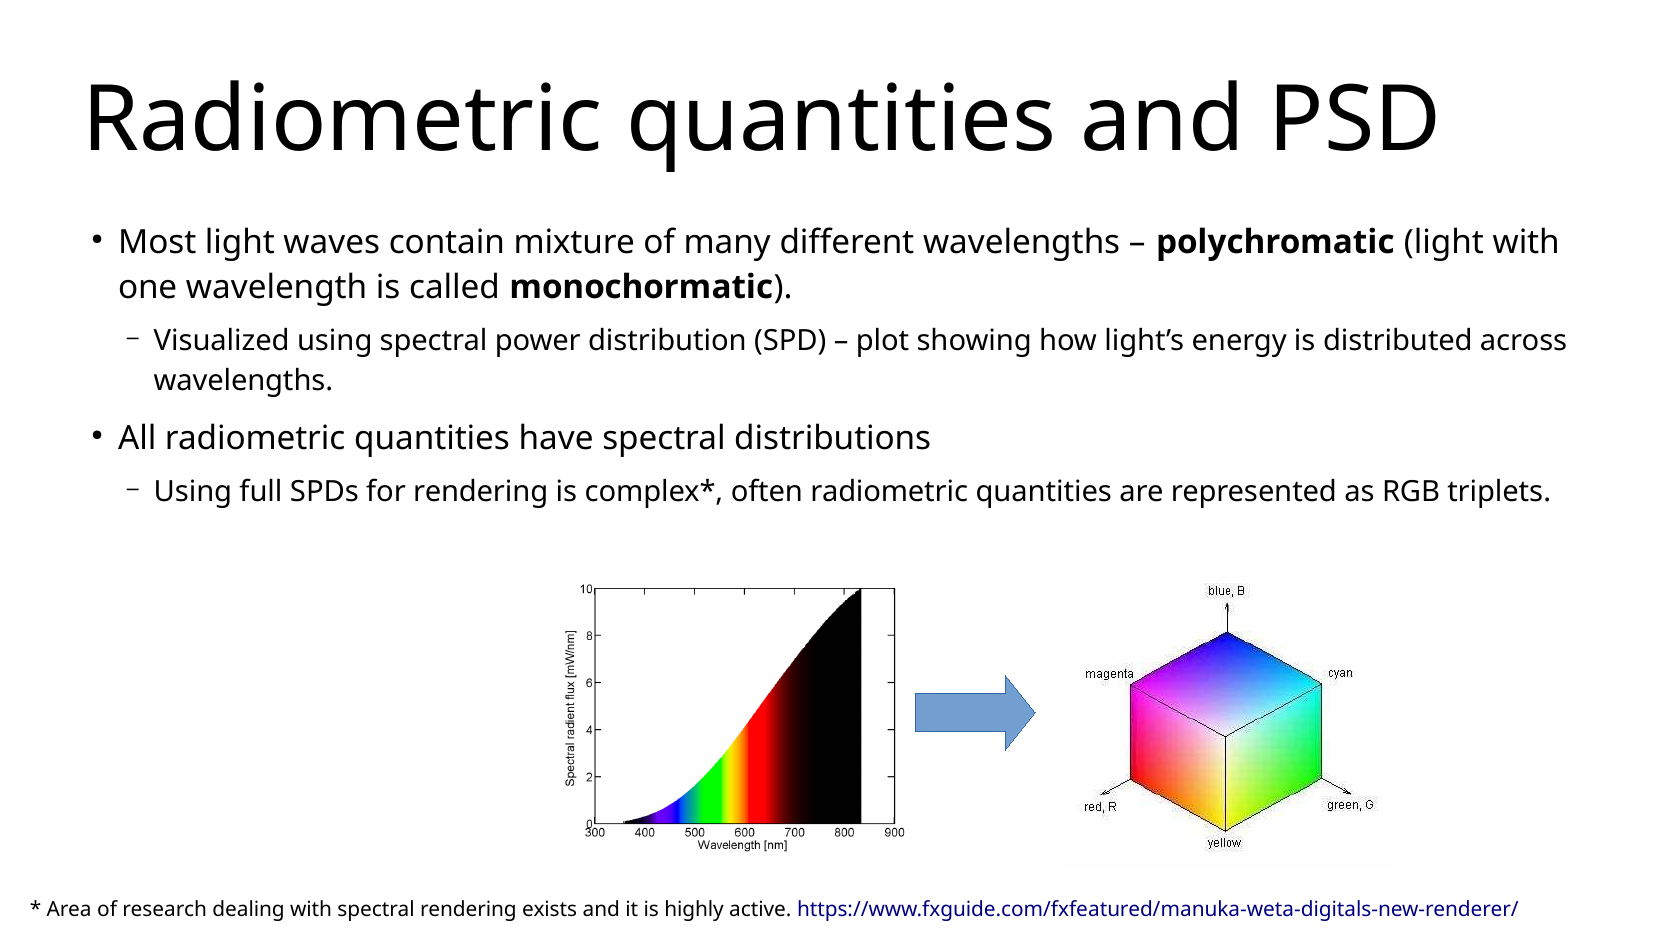

# Radiometric quantities and PSD
Most light waves contain mixture of many different wavelengths – polychromatic (light with one wavelength is called monochormatic).
Visualized using spectral power distribution (SPD) – plot showing how light’s energy is distributed across wavelengths.
All radiometric quantities have spectral distributions
Using full SPDs for rendering is complex*, often radiometric quantities are represented as RGB triplets.
* Area of research dealing with spectral rendering exists and it is highly active. https://www.fxguide.com/fxfeatured/manuka-weta-digitals-new-renderer/